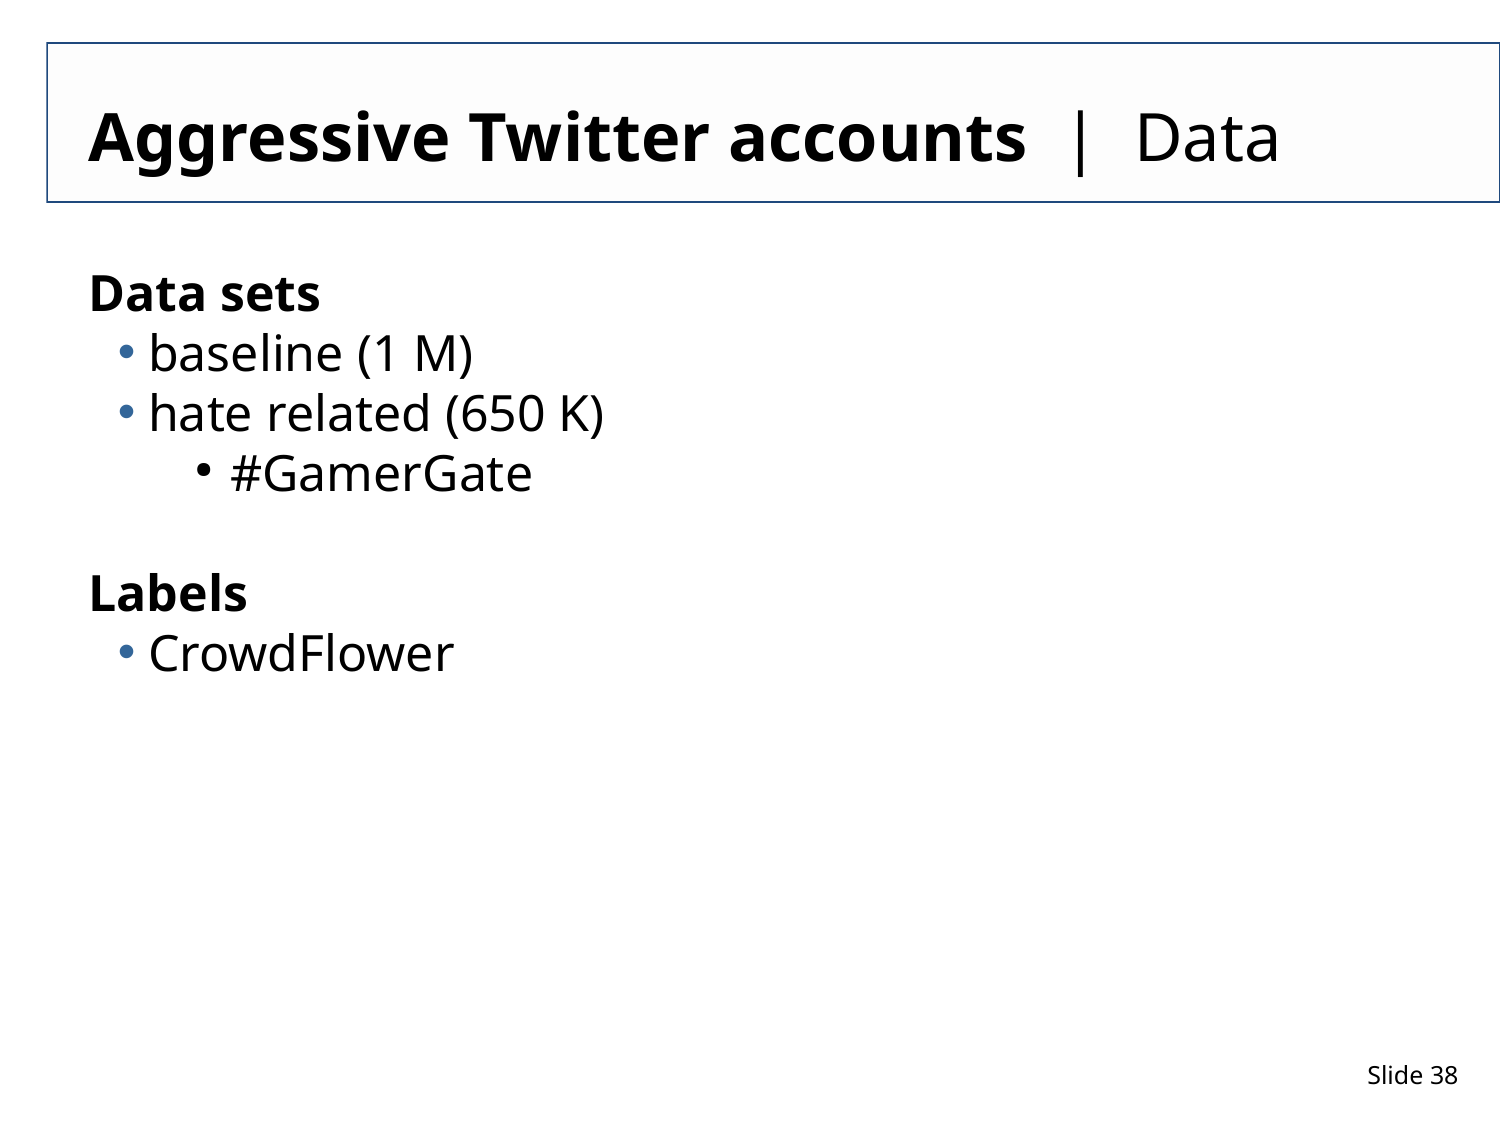

Aggressive Twitter accounts | Data
Data sets
baseline (1 M)
hate related (650 K)
#GamerGate
Labels
CrowdFlower